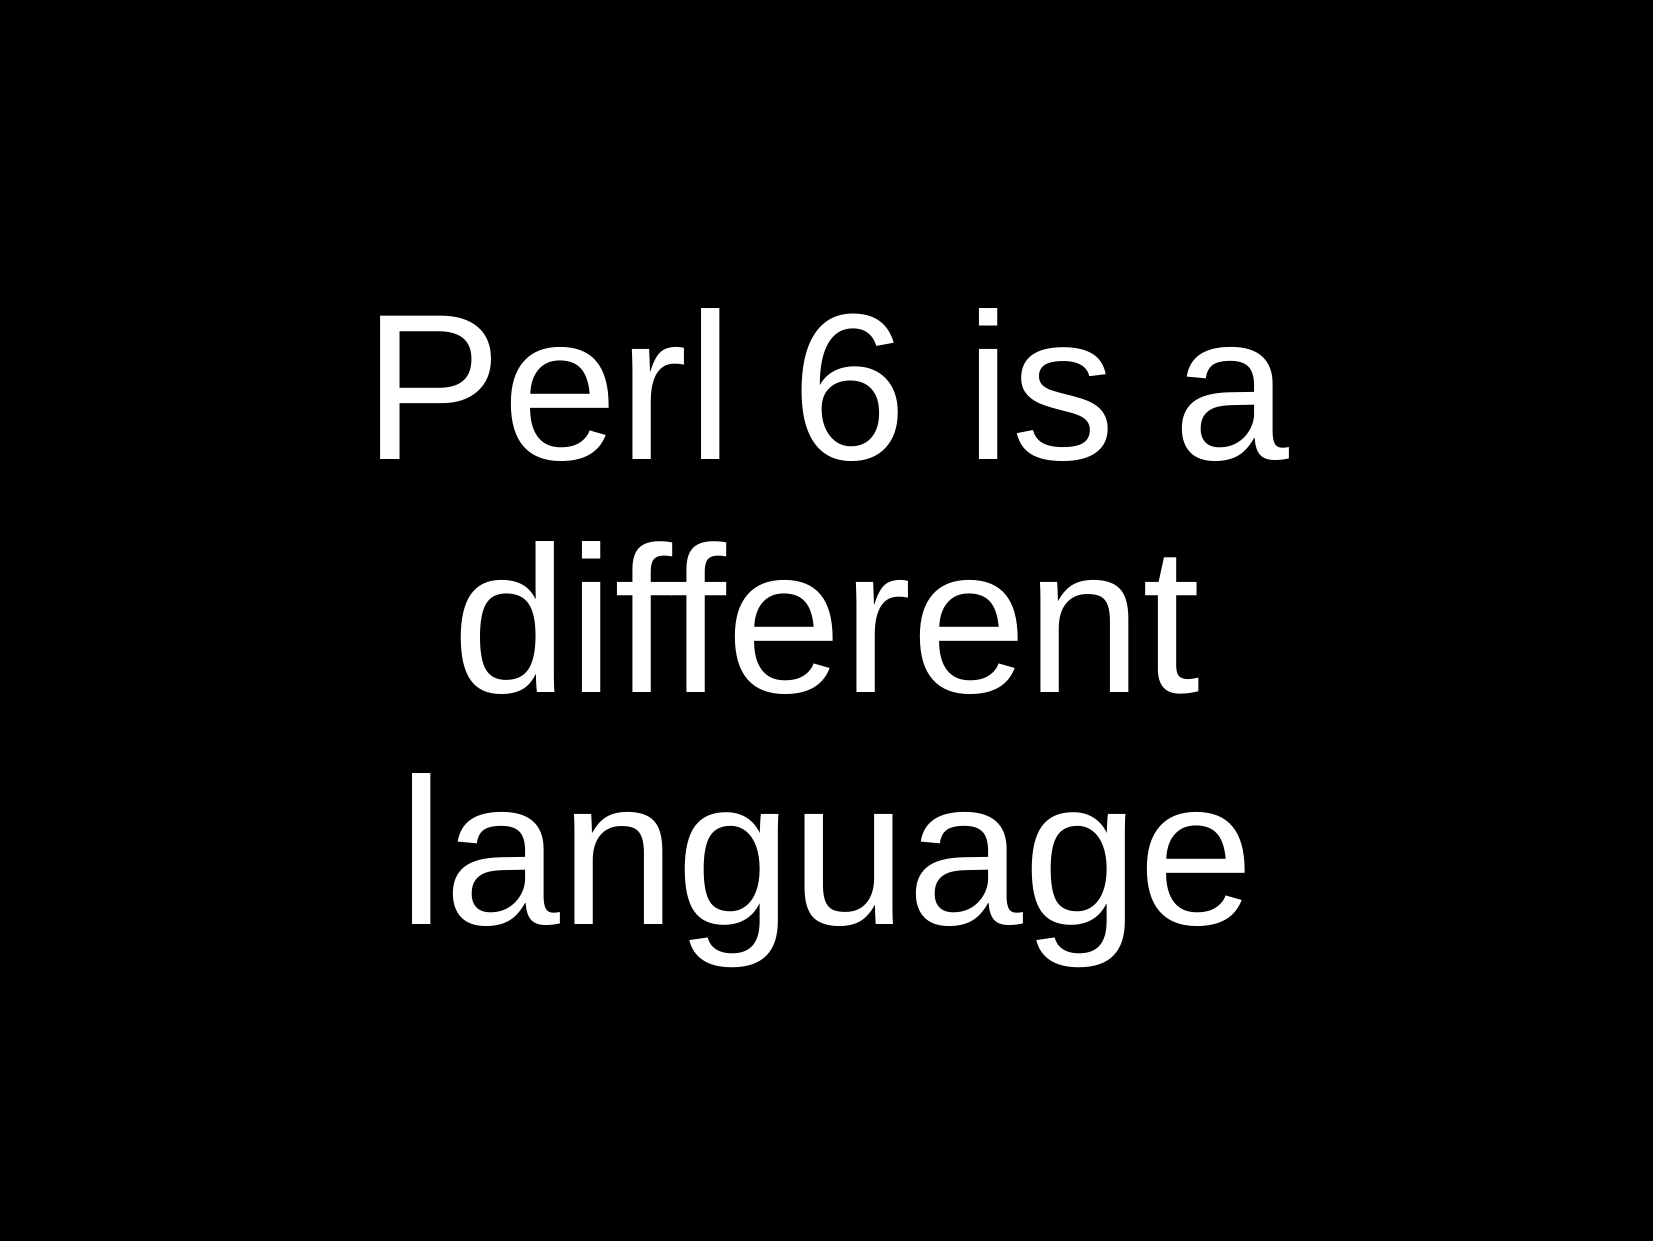

# Perl 6 is a different language